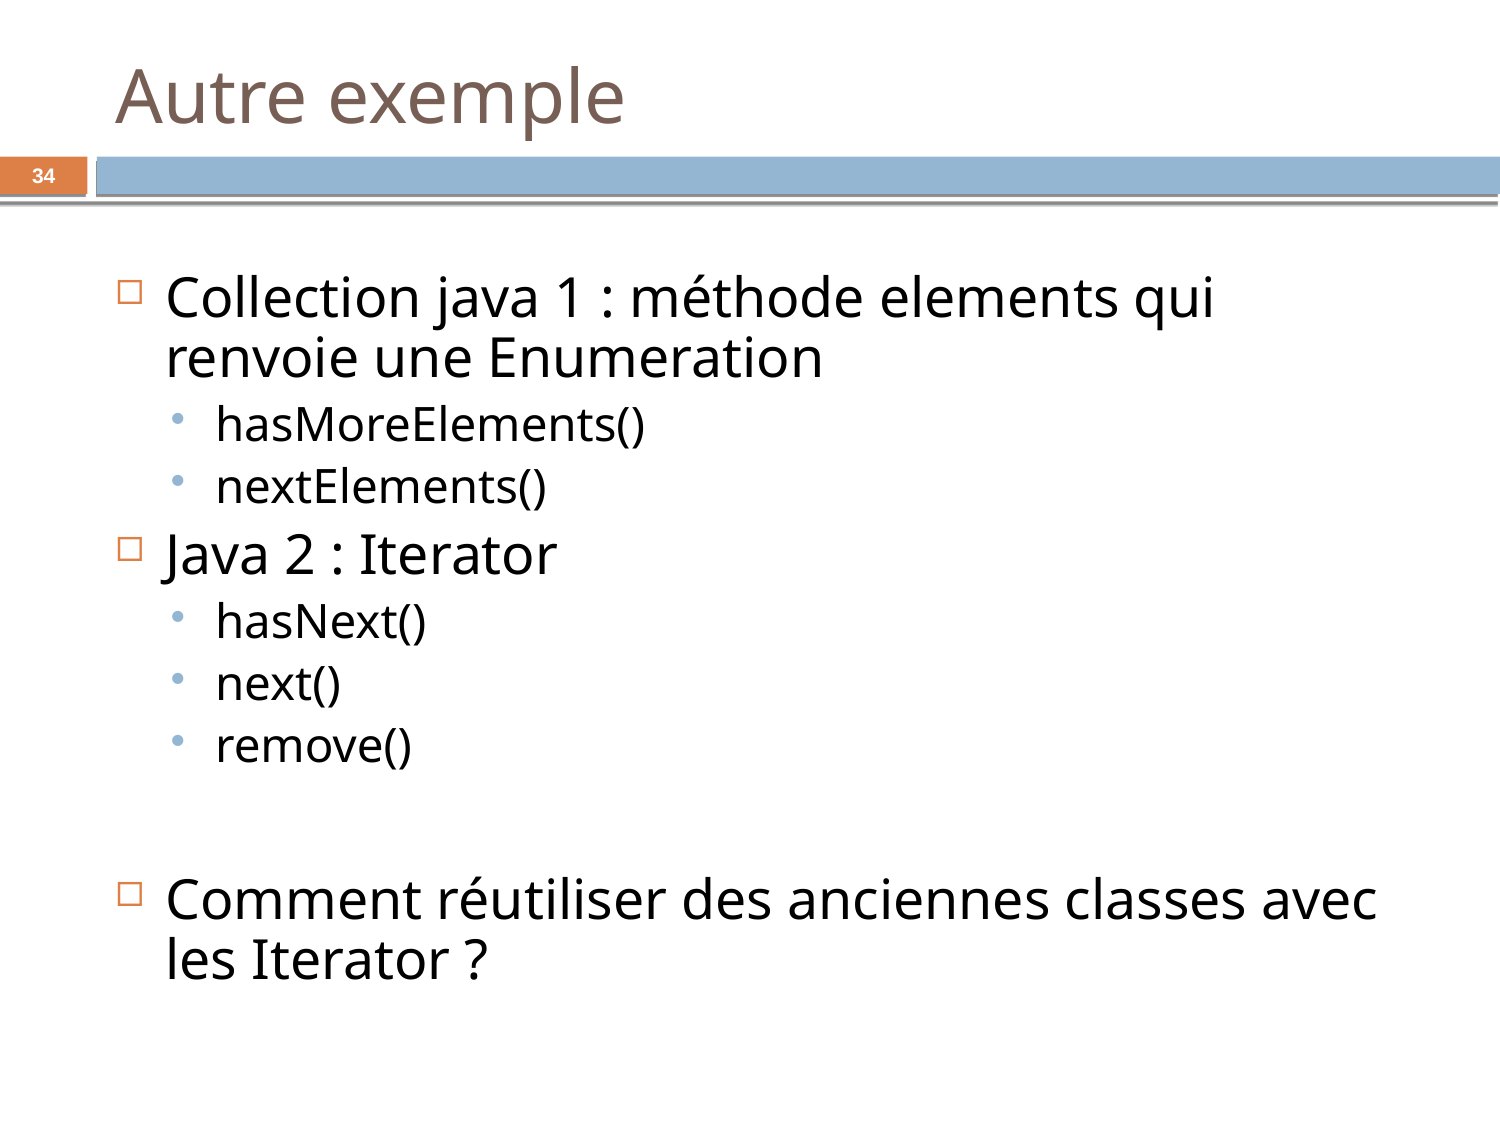

# Autre exemple
Collection java 1 : méthode elements qui renvoie une Enumeration
hasMoreElements()
nextElements()
Java 2 : Iterator
hasNext()
next()
remove()
Comment réutiliser des anciennes classes avec les Iterator ?